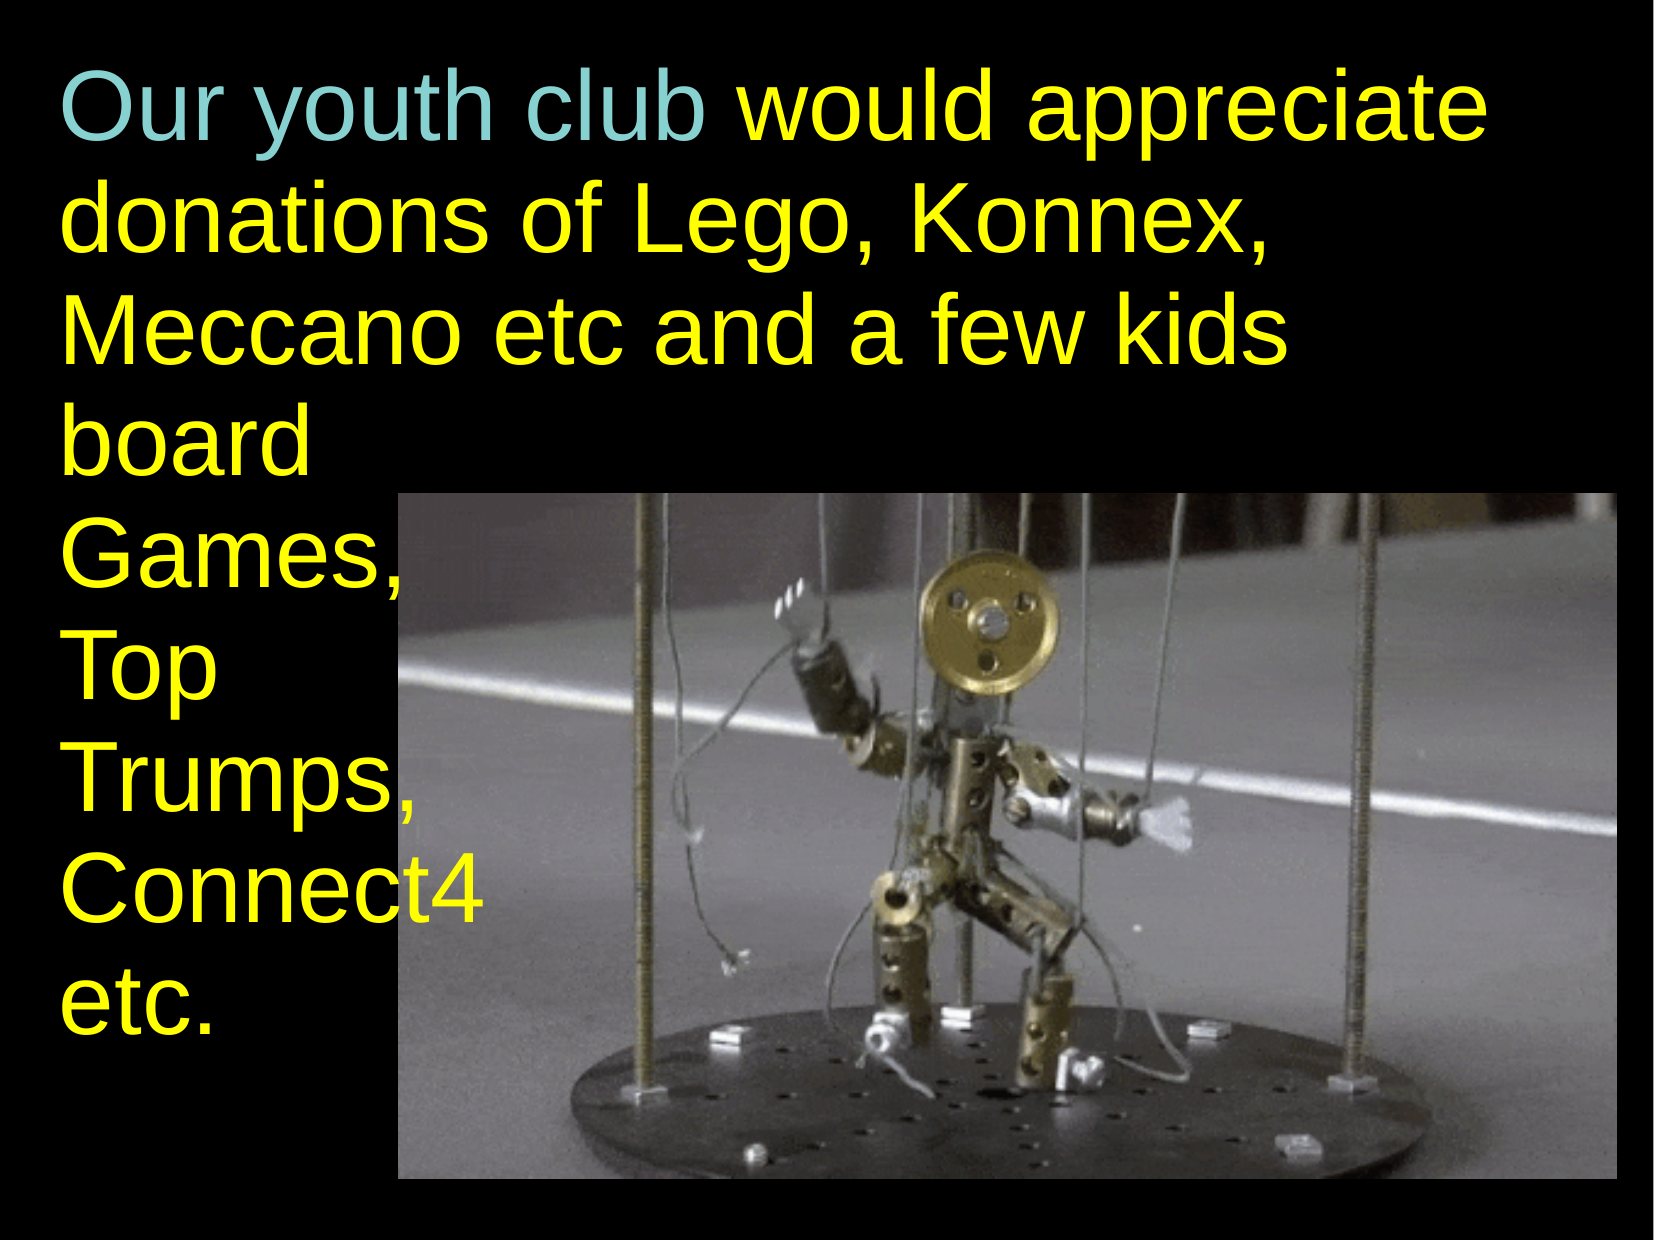

Our youth club would appreciate donations of Lego, Konnex, Meccano etc and a few kids
board
Games,
Top
Trumps,
Connect4
etc.